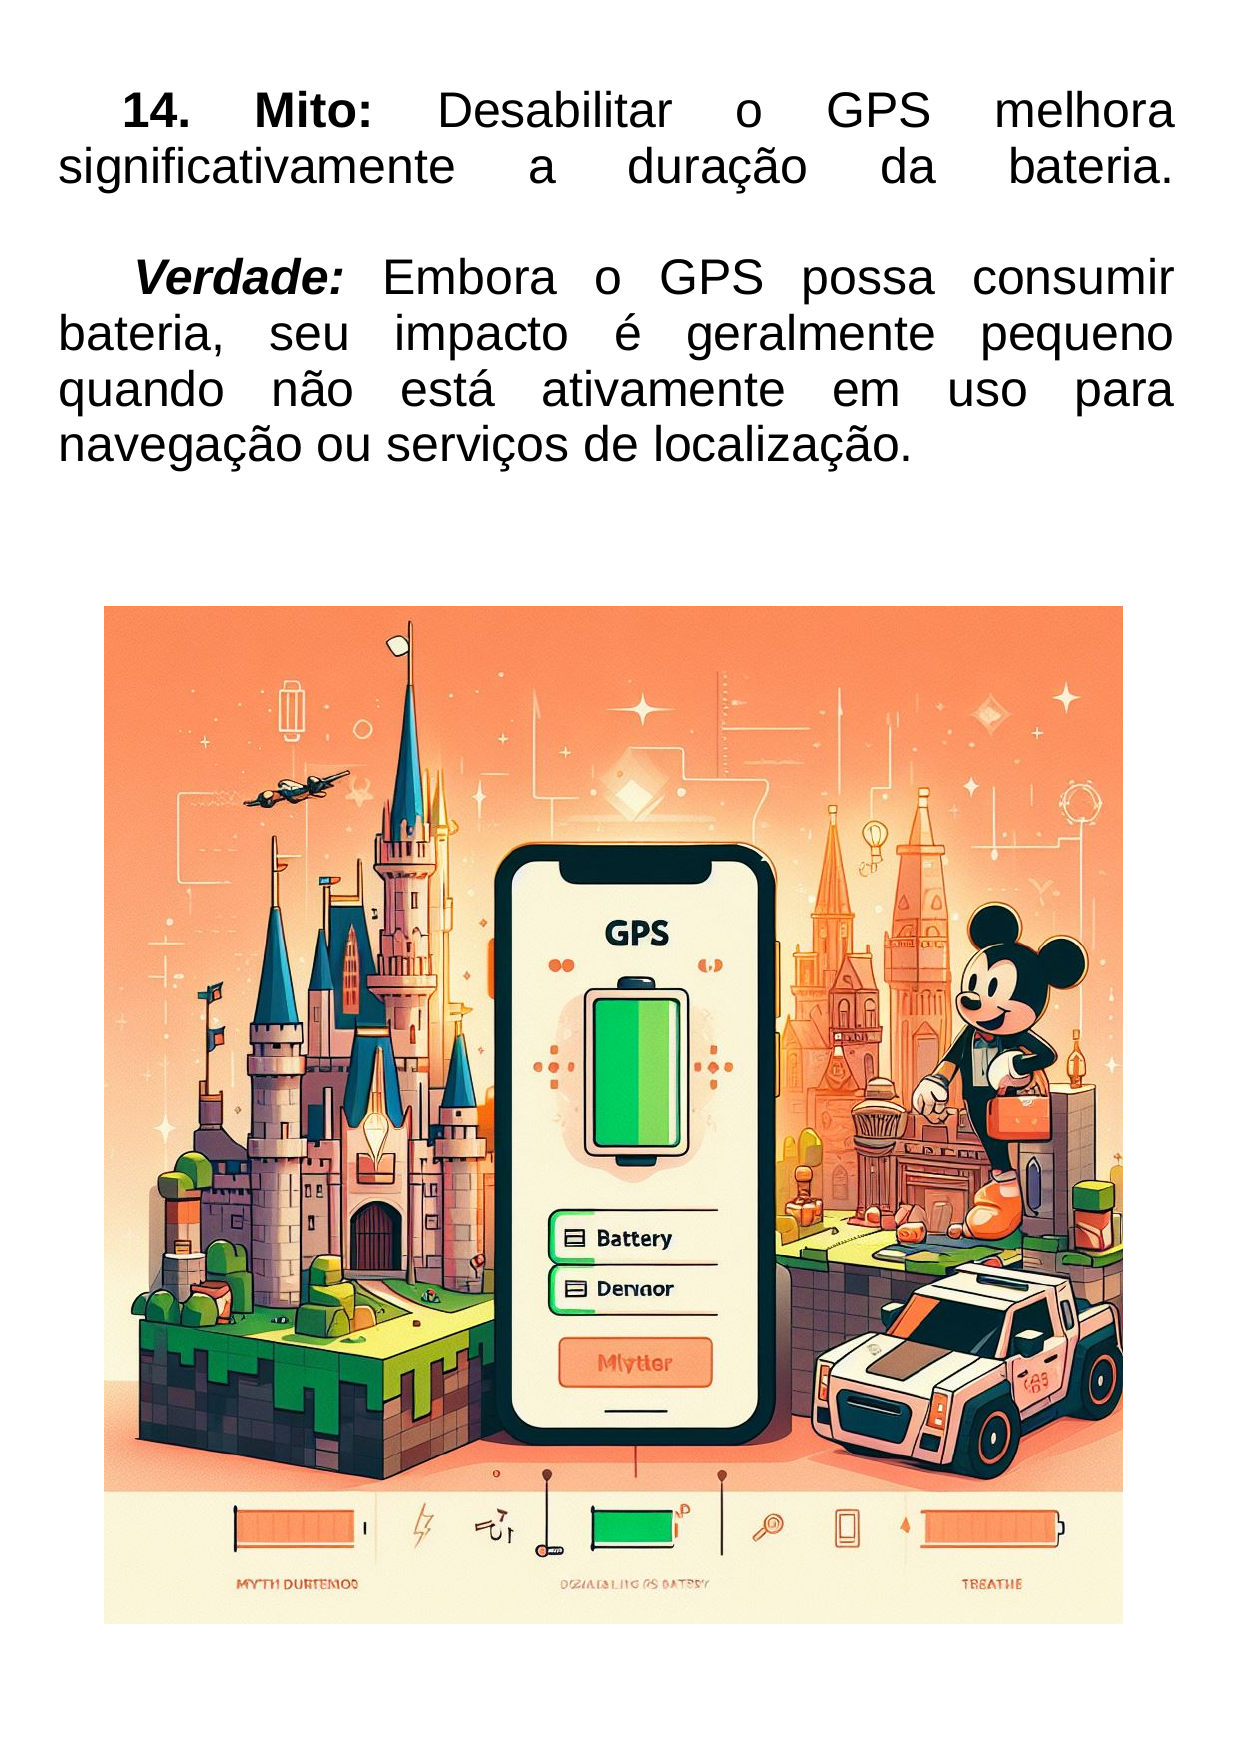

# 14. Mito: Desabilitar o GPS melhora significativamente a duração da bateria. Verdade: Embora o GPS possa consumir bateria, seu impacto é geralmente pequeno quando não está ativamente em uso para navegação ou serviços de localização.